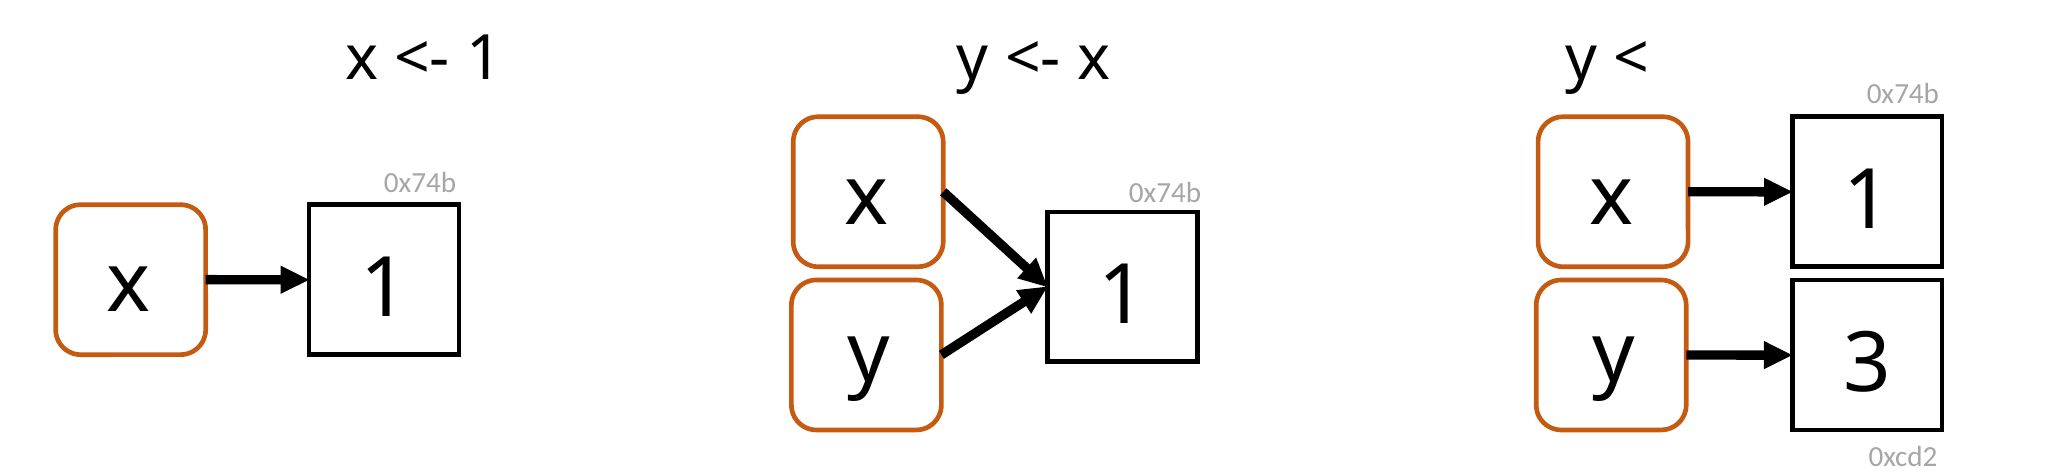

x <- 1 y <- x y <
0x74b
x
1
0x74b
y
3
0xcd2
x
0x74b
1
y
0x74b
x
1